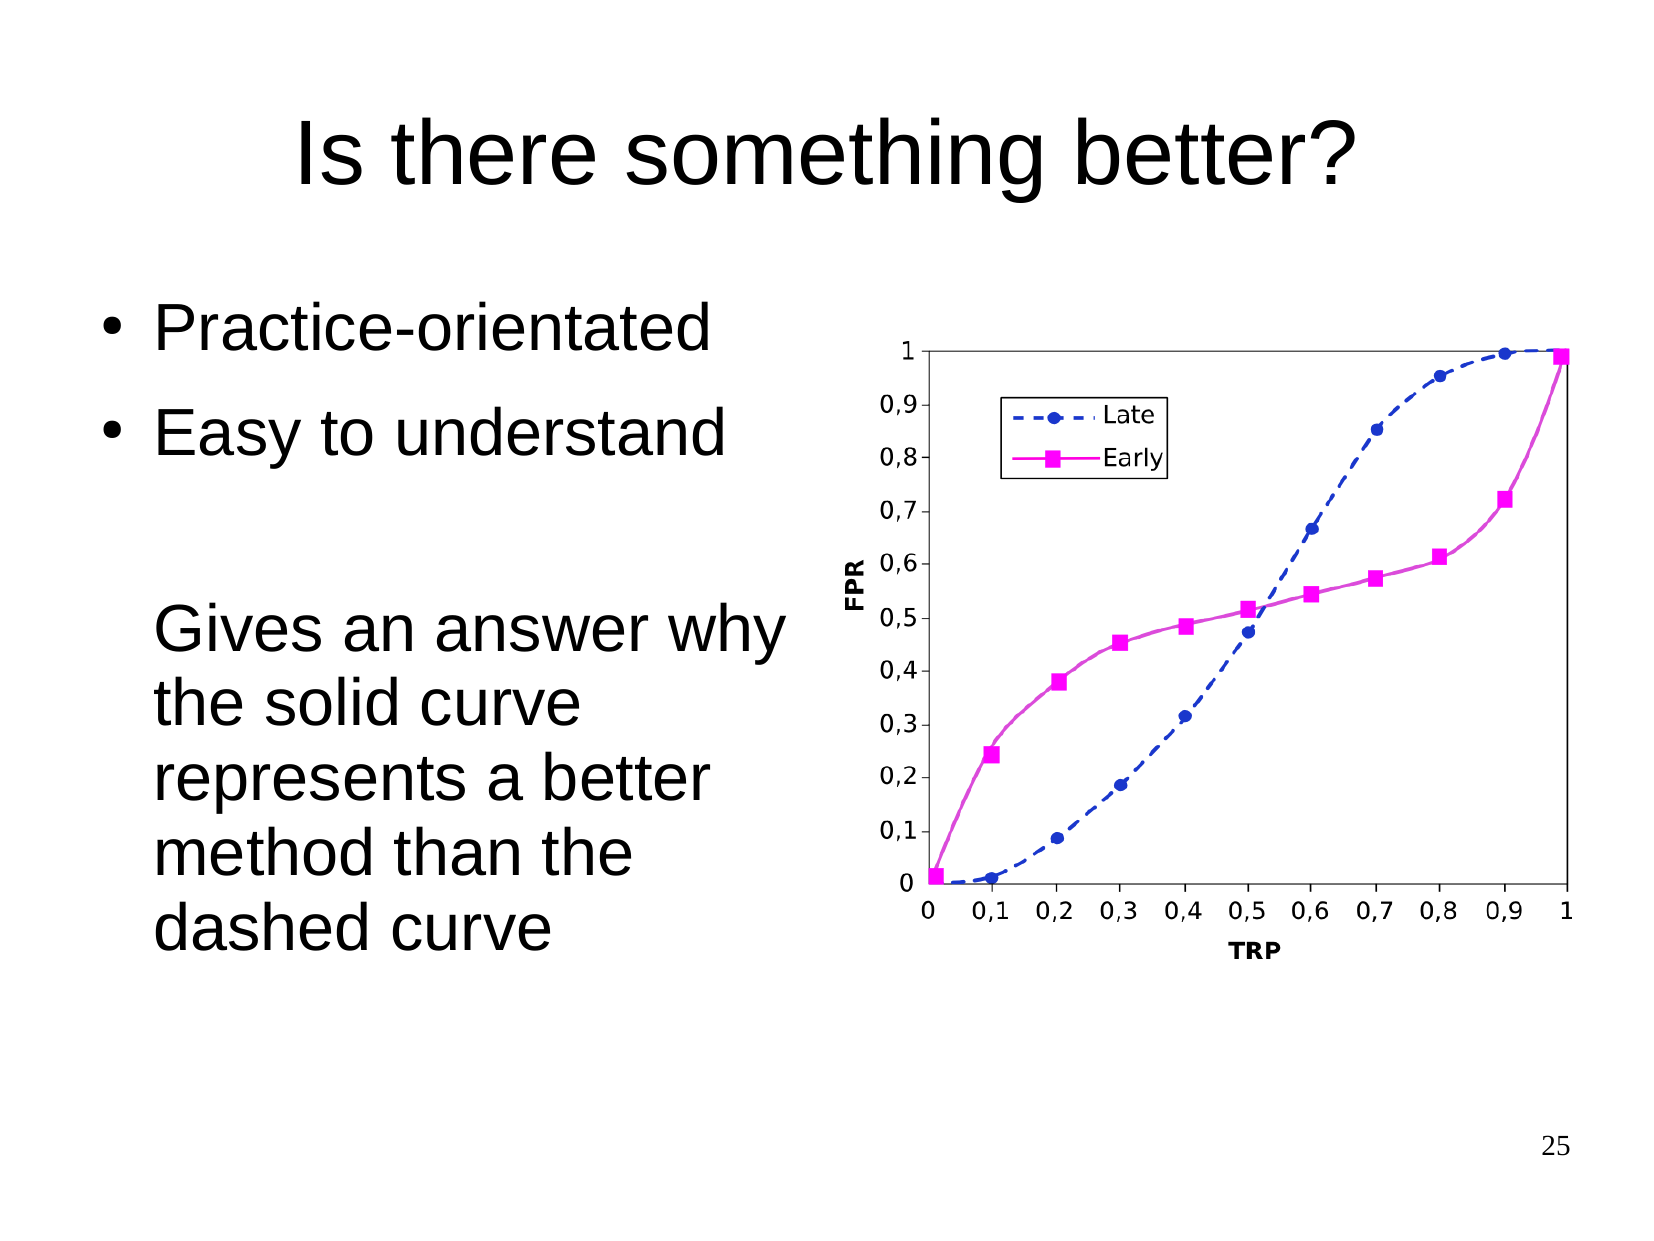

# Is there something better?
Practice-orientated
Easy to understand
Gives an answer why the solid curve represents a better method than the dashed curve
25